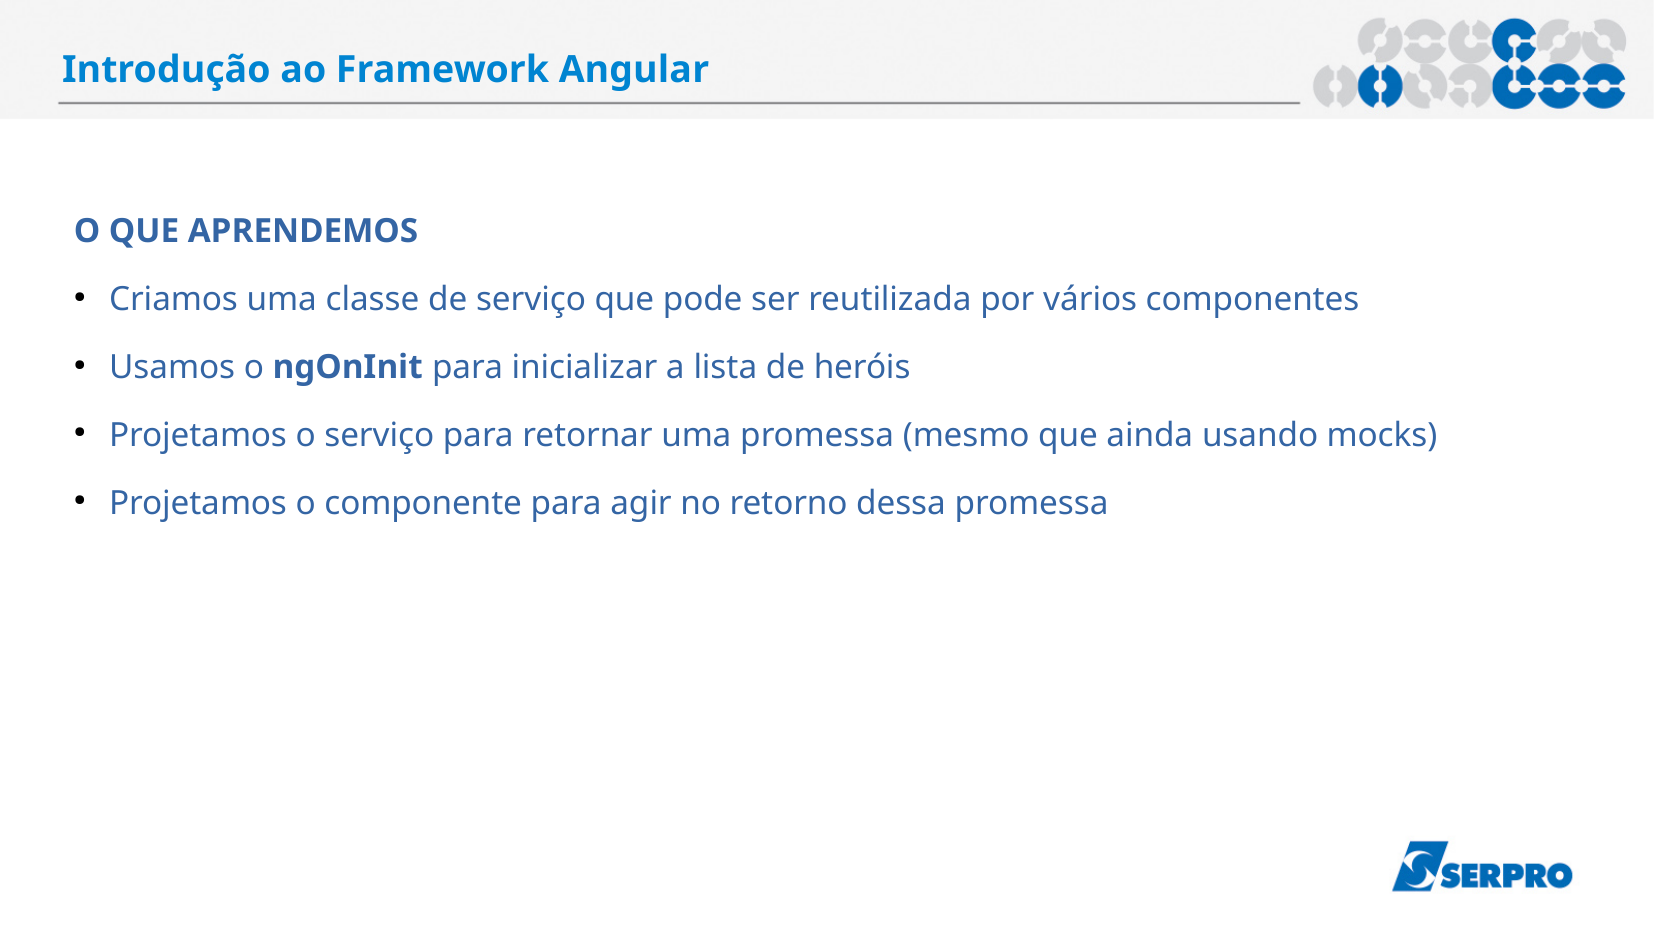

Introdução ao Framework Angular
O QUE APRENDEMOS
Criamos uma classe de serviço que pode ser reutilizada por vários componentes
Usamos o ngOnInit para inicializar a lista de heróis
Projetamos o serviço para retornar uma promessa (mesmo que ainda usando mocks)
Projetamos o componente para agir no retorno dessa promessa